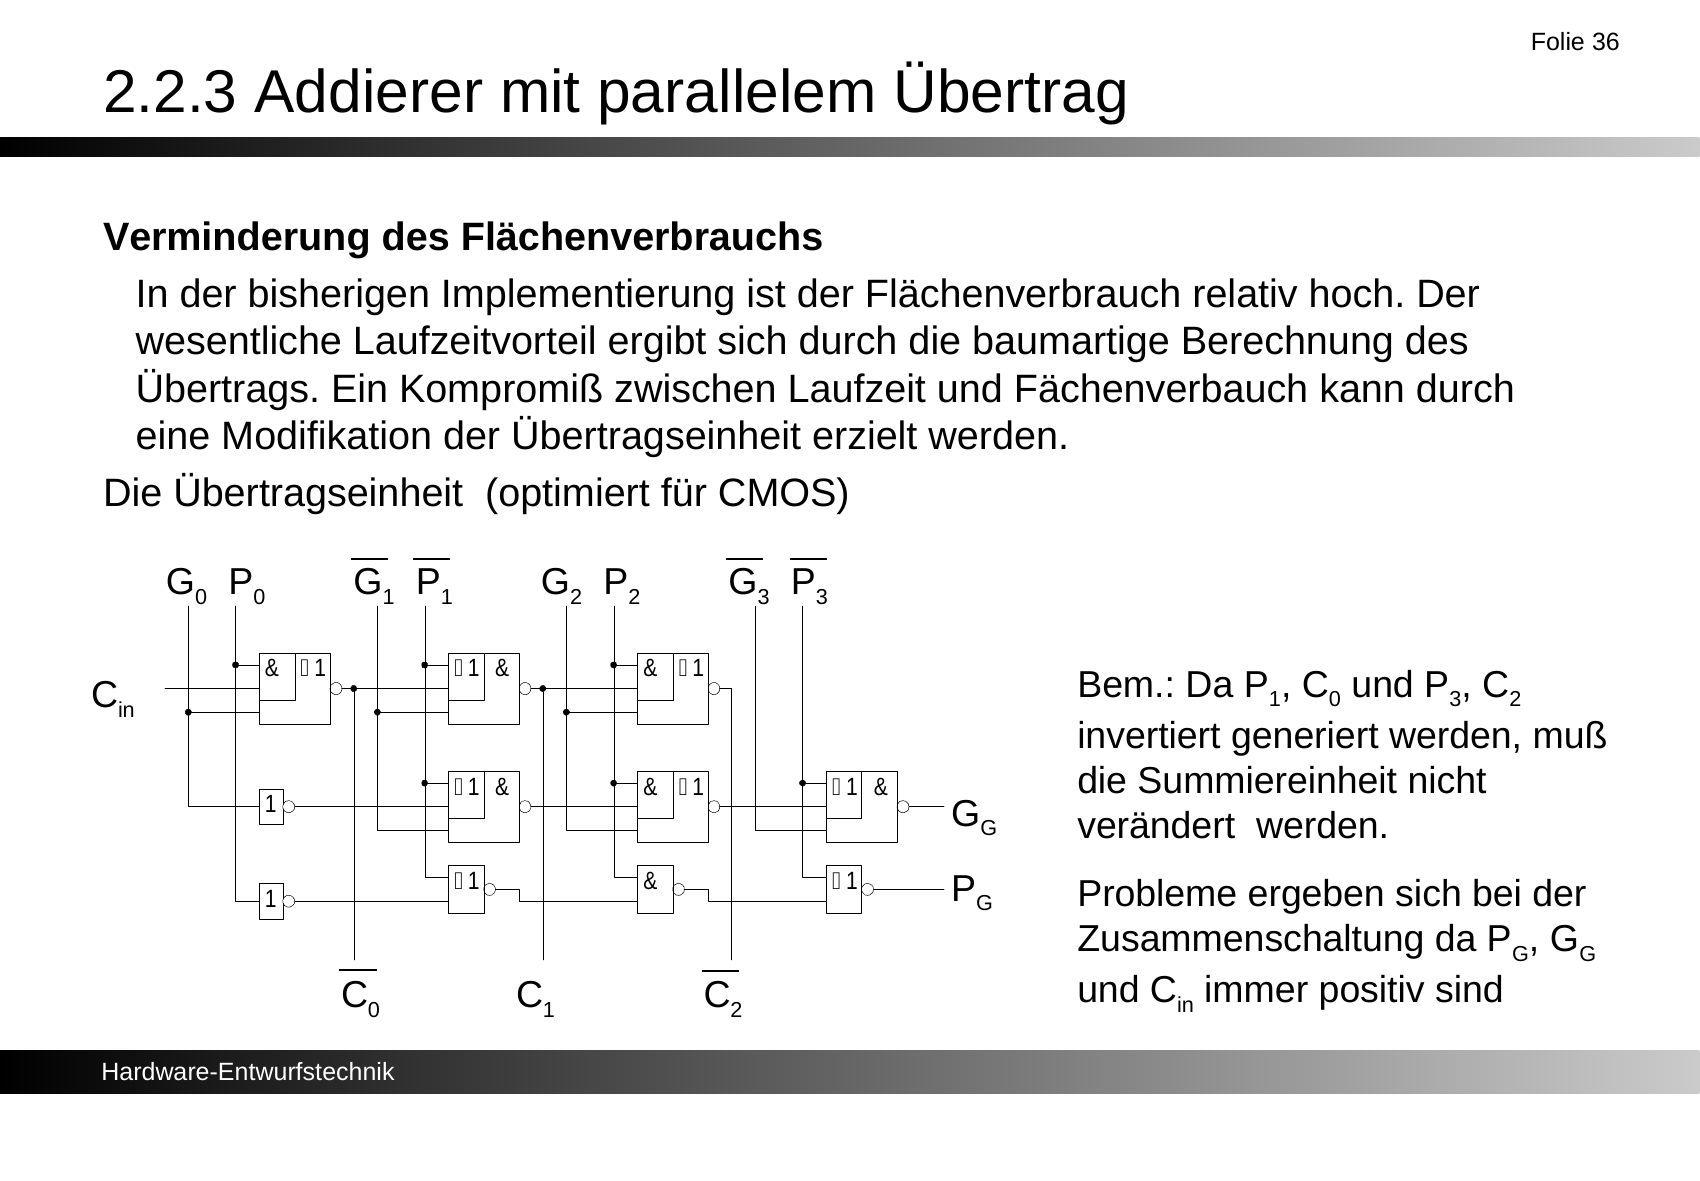

# 2.2.3 Addierer mit parallelem Übertrag
Verminderung des Flächenverbrauchs
	In der bisherigen Implementierung ist der Flächenverbrauch relativ hoch. Der wesentliche Laufzeitvorteil ergibt sich durch die baumartige Berechnung des Übertrags. Ein Kompromiß zwischen Laufzeit und Fächenverbauch kann durch eine Modifikation der Übertragseinheit erzielt werden.
Die Übertragseinheit (optimiert für CMOS)
G0
P0
G1
P1
G2
P2
G3
P3
Cin
GG
PG
C0
C1
C2
Bem.: Da P1, C0 und P3, C2 invertiert generiert werden, muß die Summiereinheit nicht verändert werden.
Probleme ergeben sich bei der Zusammenschaltung da PG, GG und Cin immer positiv sind